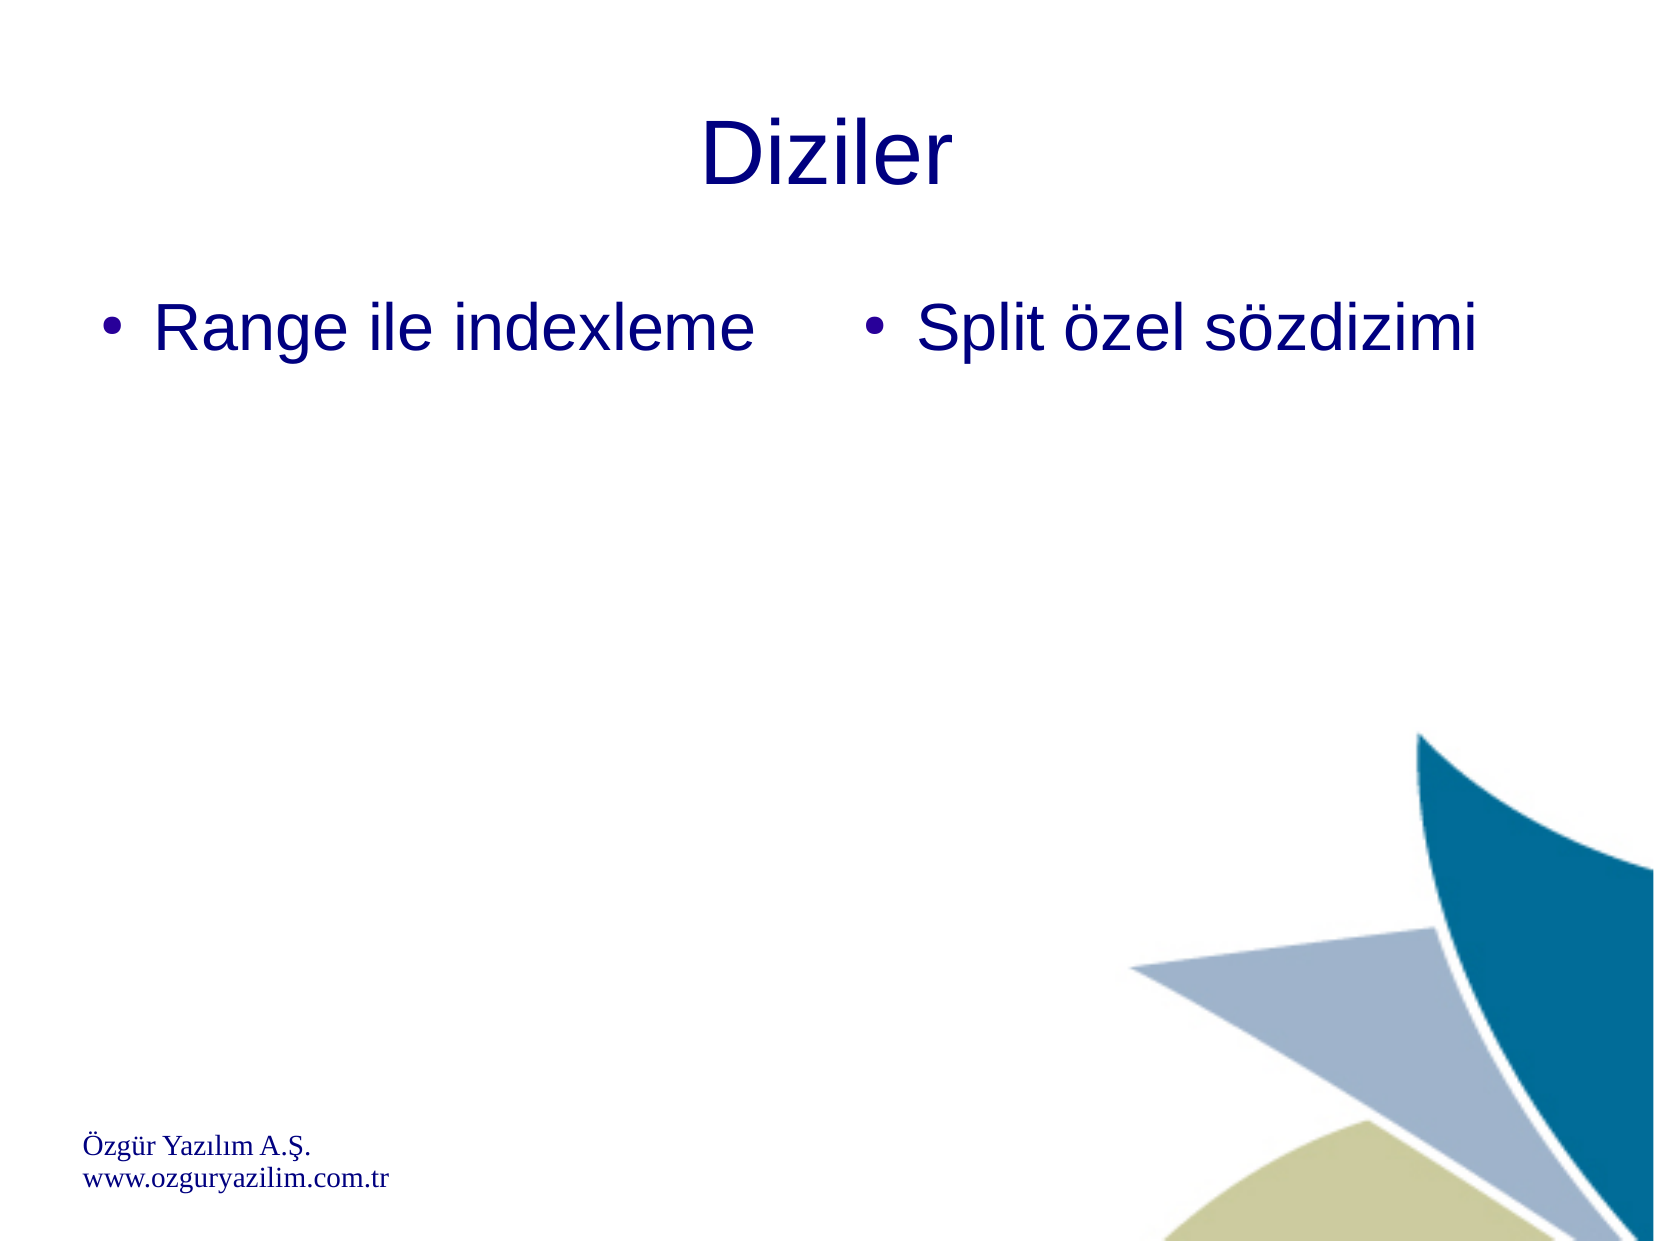

# Diziler
Range ile indexleme
Split özel sözdizimi